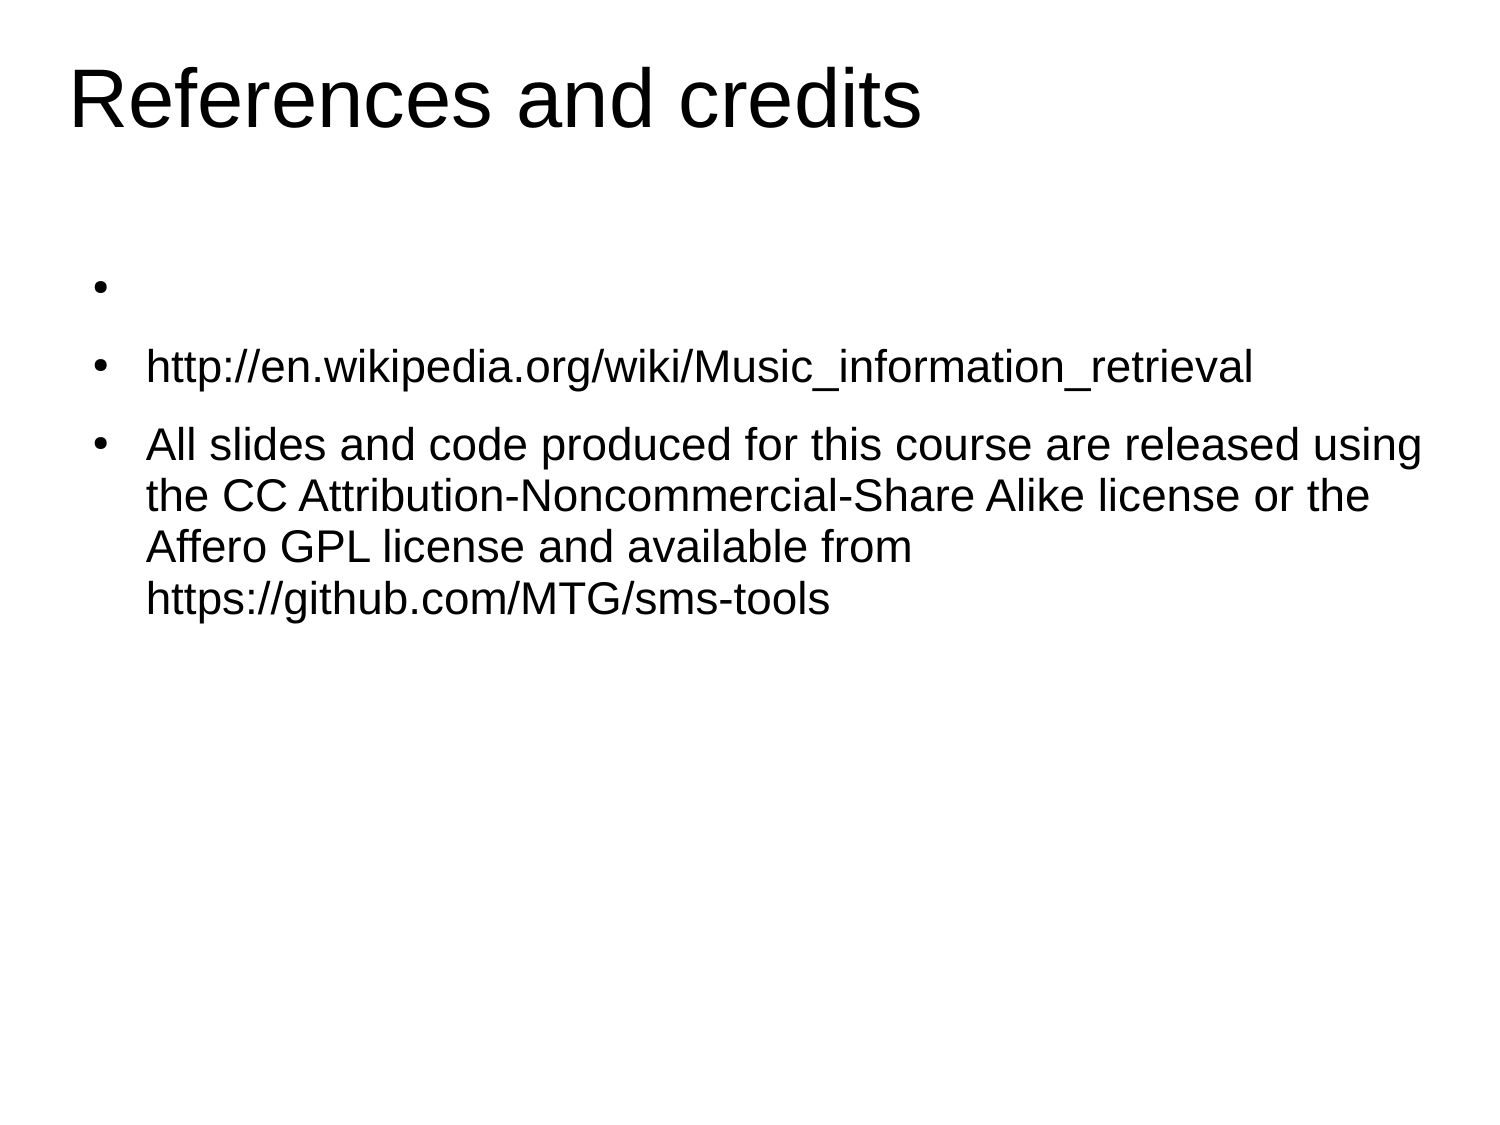

# References and credits
http://en.wikipedia.org/wiki/Music_information_retrieval
All slides and code produced for this course are released using the CC Attribution-Noncommercial-Share Alike license or the Affero GPL license and available from https://github.com/MTG/sms-tools